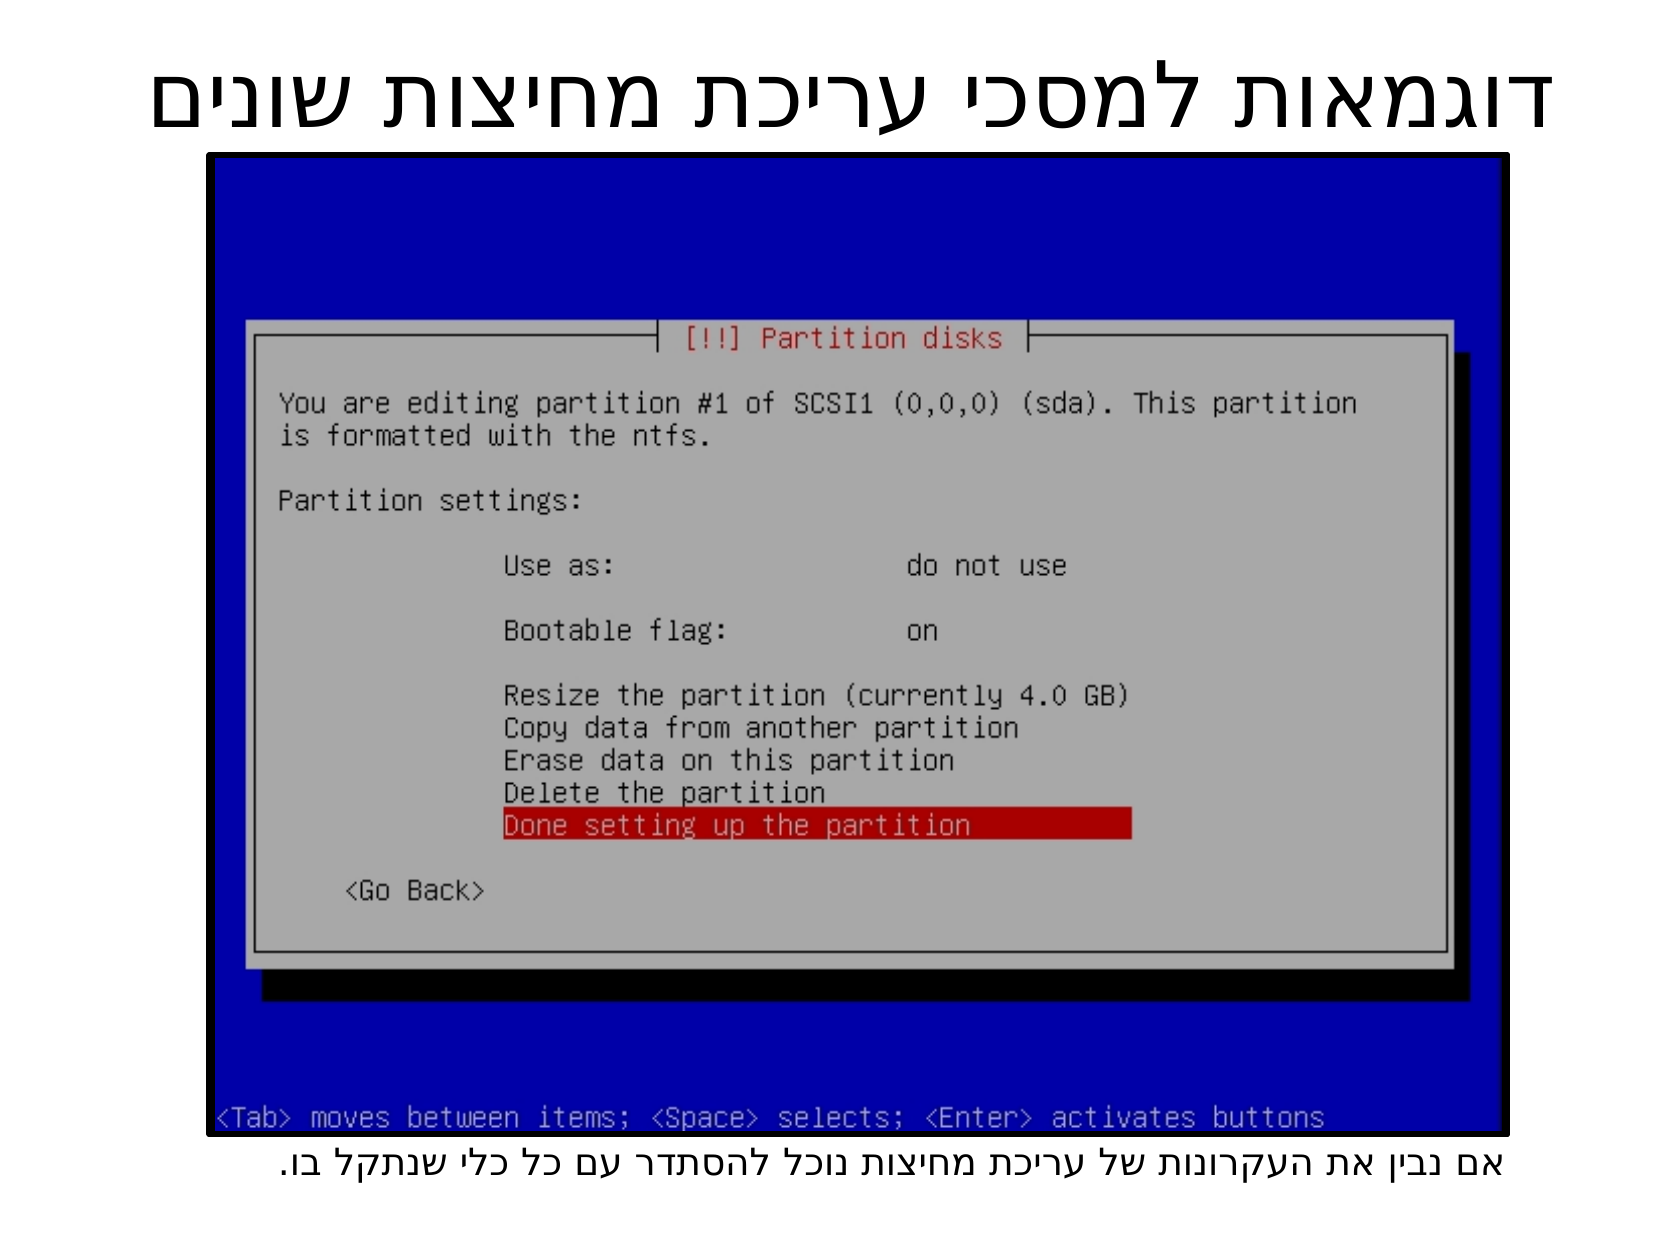

# דוגמאות למסכי עריכת מחיצות שונים
אם נבין את העקרונות של עריכת מחיצות נוכל להסתדר עם כל כלי שנתקל בו.